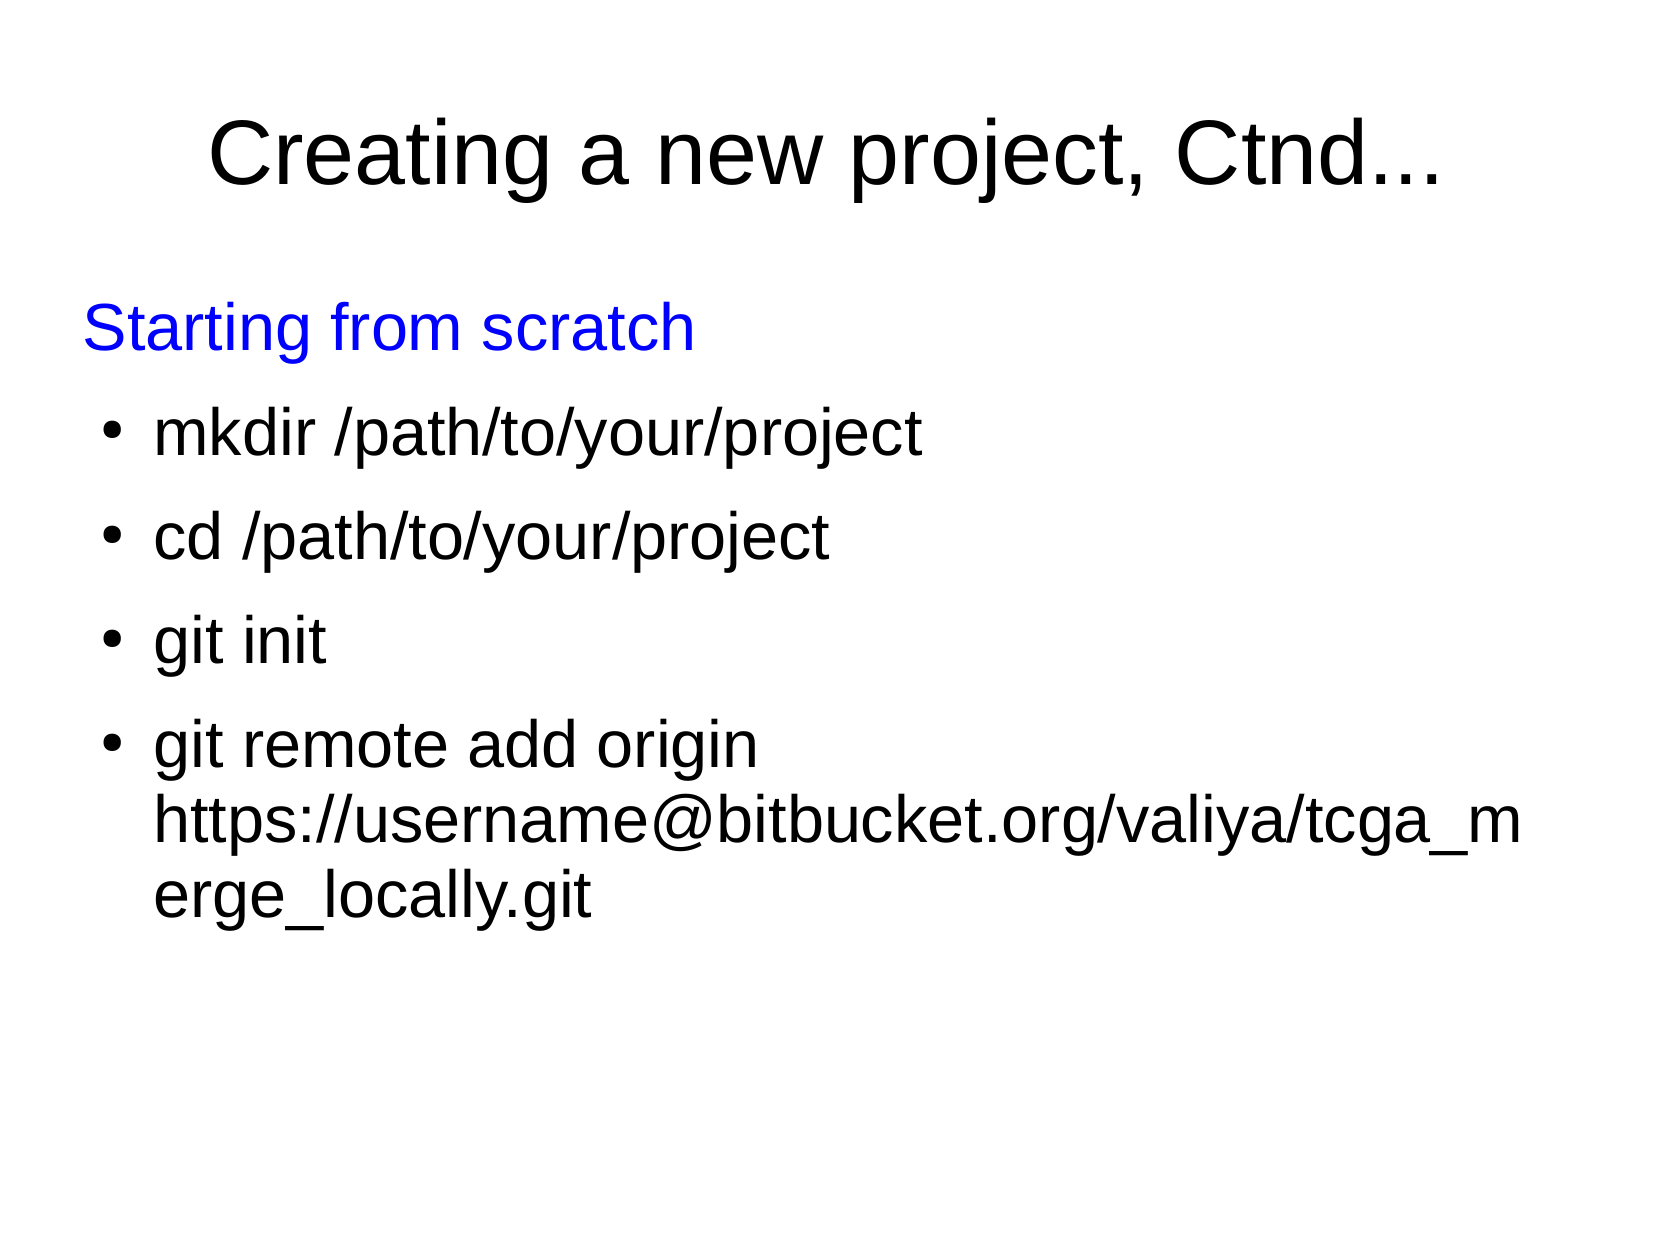

# Creating a new project, Ctnd...
Starting from scratch
mkdir /path/to/your/project
cd /path/to/your/project
git init
git remote add origin https://username@bitbucket.org/valiya/tcga_merge_locally.git